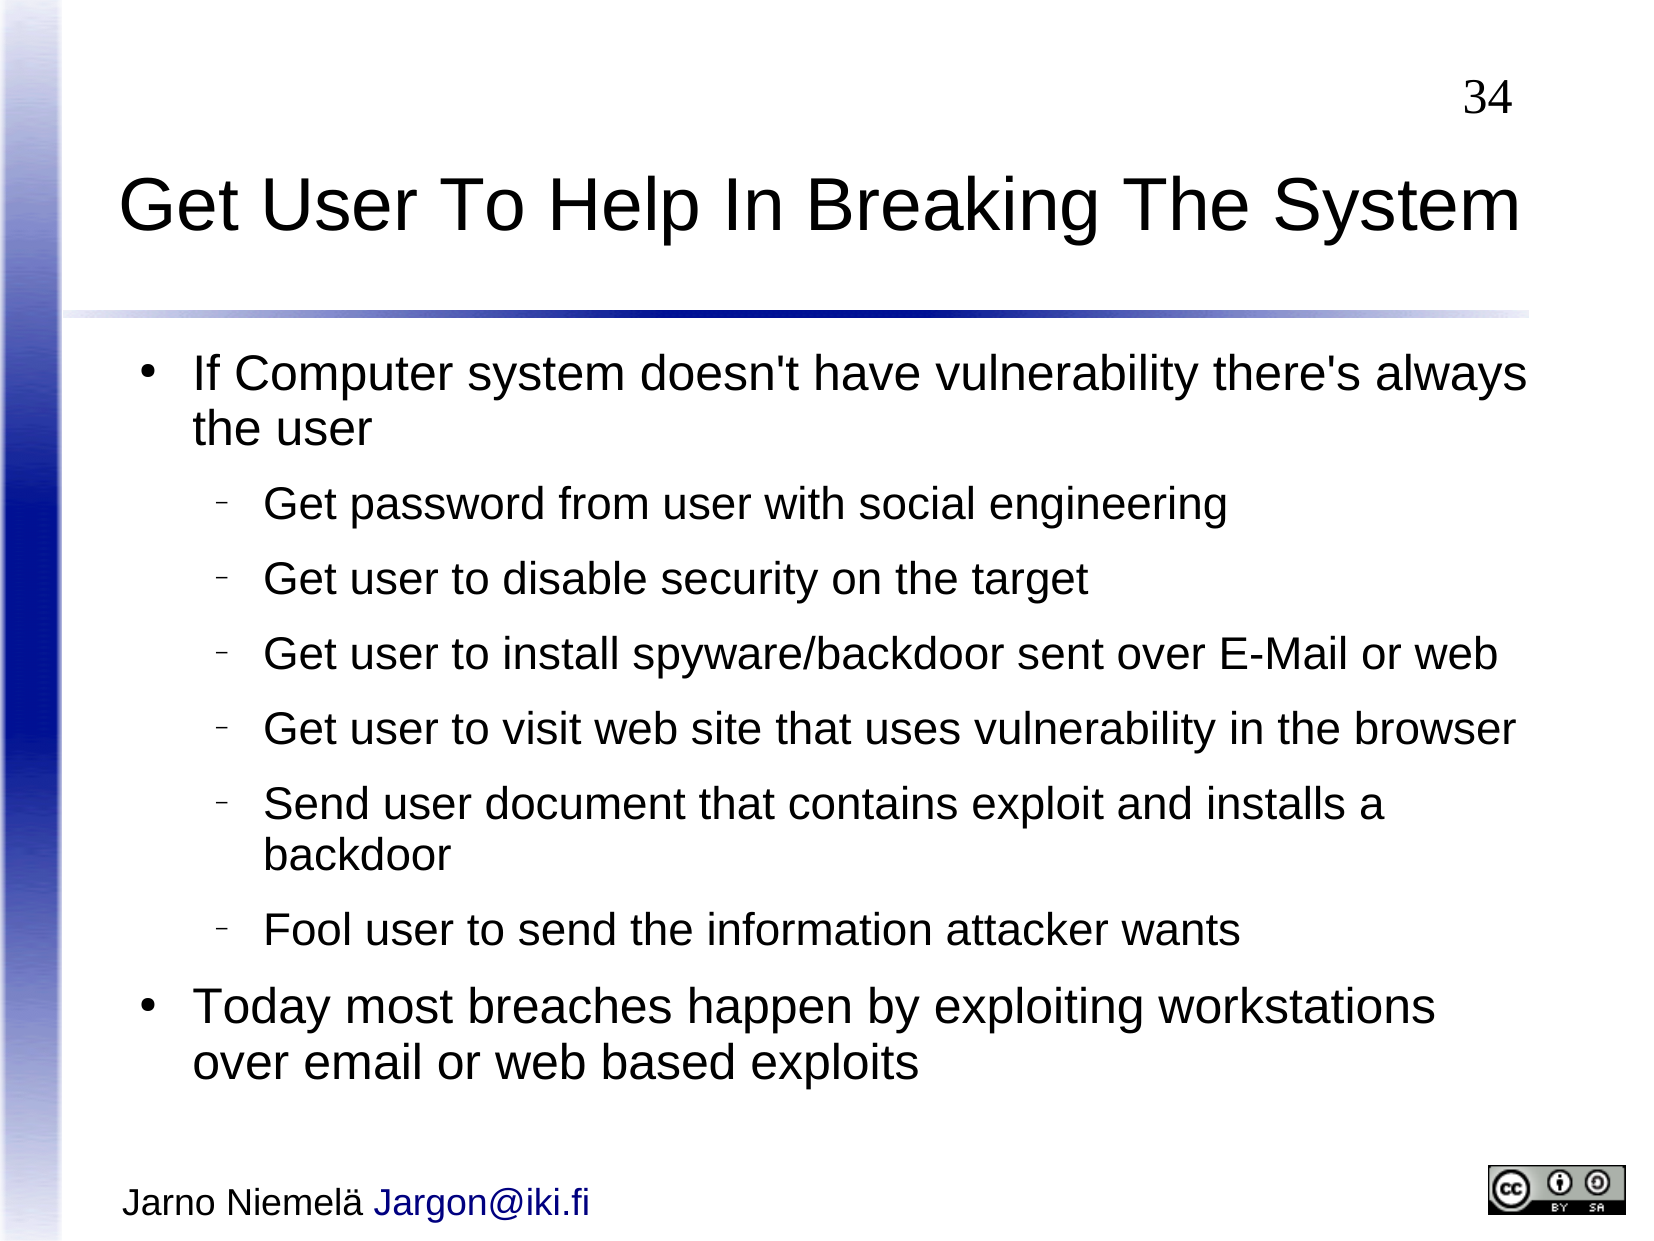

# Get User To Help In Breaking The System
If Computer system doesn't have vulnerability there's always the user
Get password from user with social engineering
Get user to disable security on the target
Get user to install spyware/backdoor sent over E-Mail or web
Get user to visit web site that uses vulnerability in the browser
Send user document that contains exploit and installs a backdoor
Fool user to send the information attacker wants
Today most breaches happen by exploiting workstations over email or web based exploits